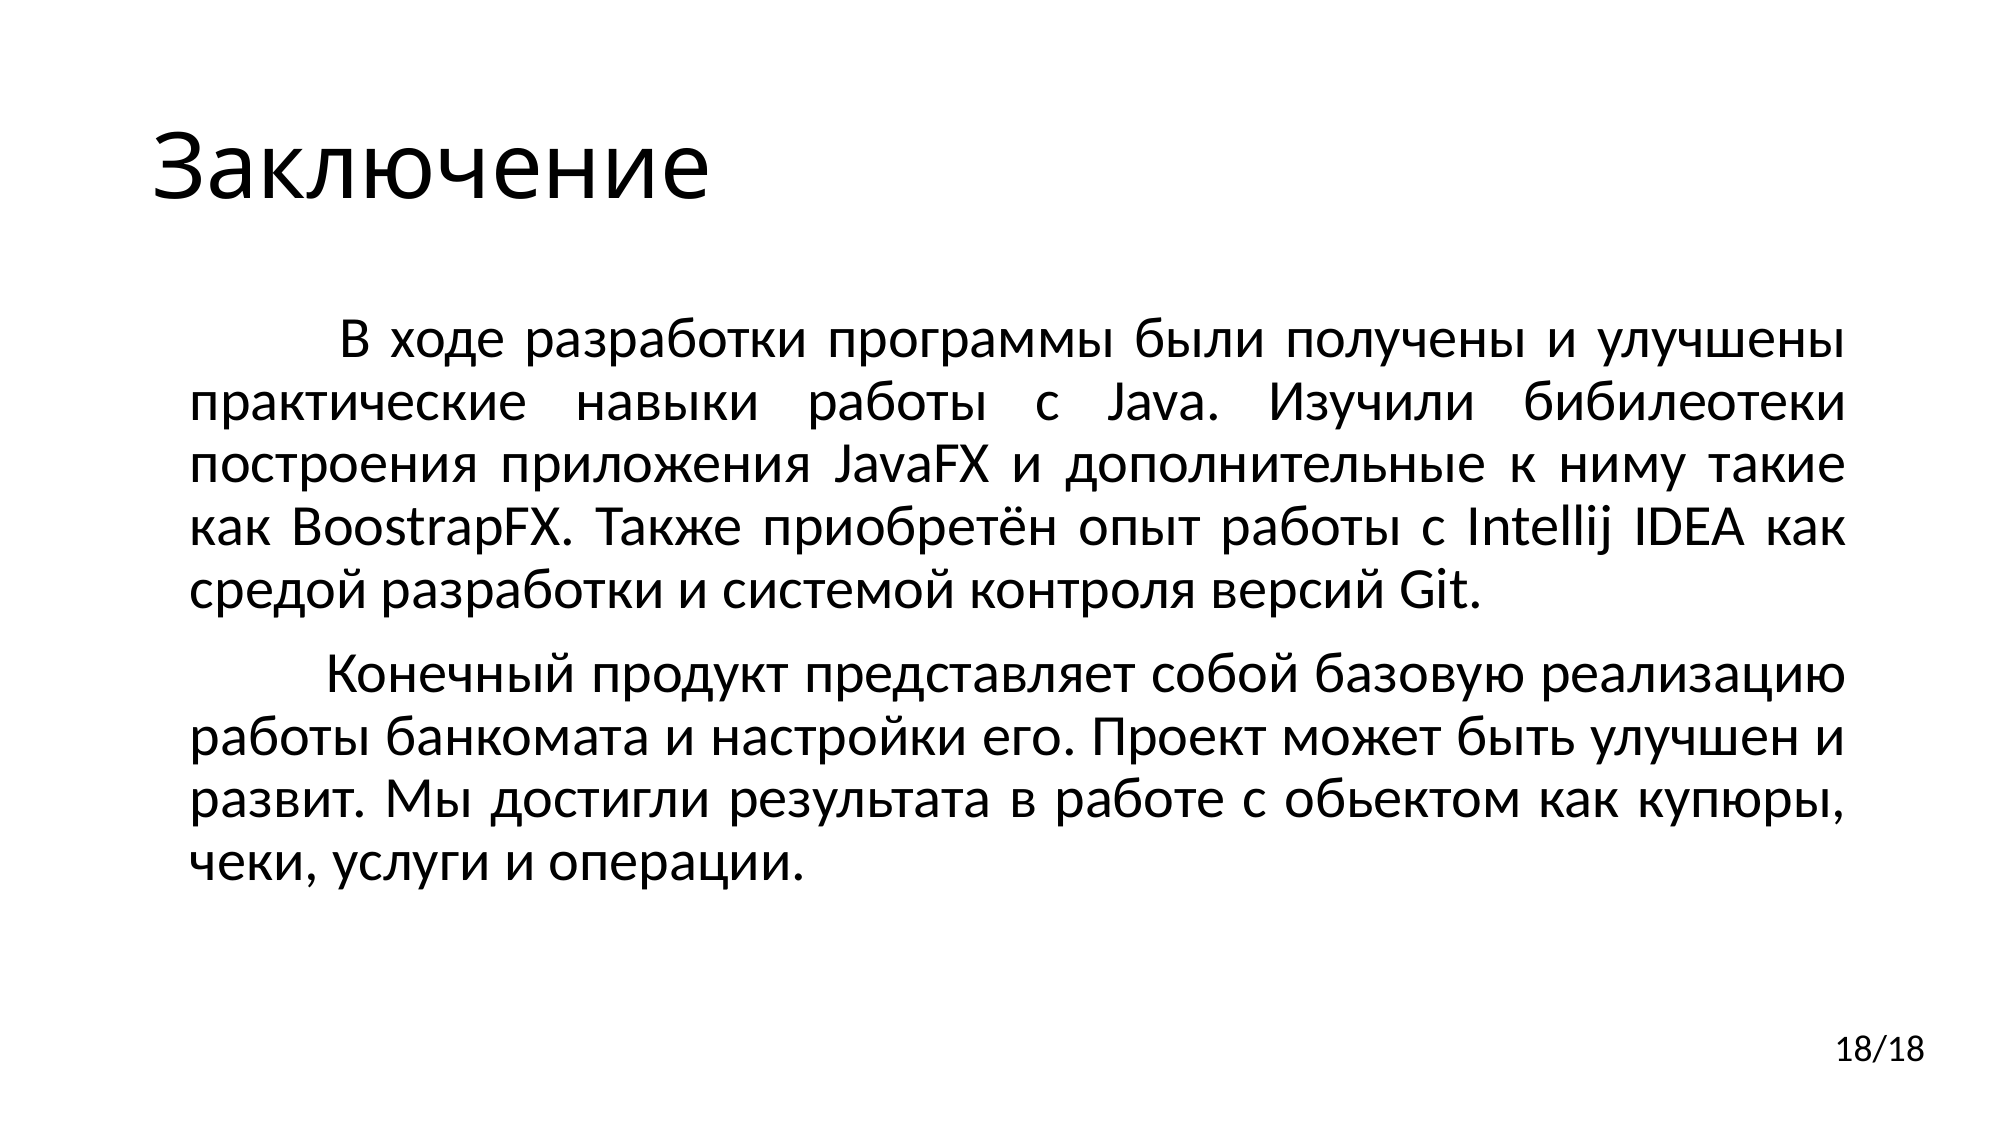

# Заключение
	В ходе разработки программы были получены и улучшены практические навыки работы с Java. Изучили бибилеотеки построения приложения JavaFX и дополнительные к ниму такие как BoostrapFX. Также приобретён опыт работы с Intellij IDEA как средой разработки и системой контроля версий Git.
 Конечный продукт представляет собой базовую реализацию работы банкомата и настройки его. Проект может быть улучшен и развит. Мы достигли результата в работе с обьектом как купюры, чеки, услуги и операции.
18/18